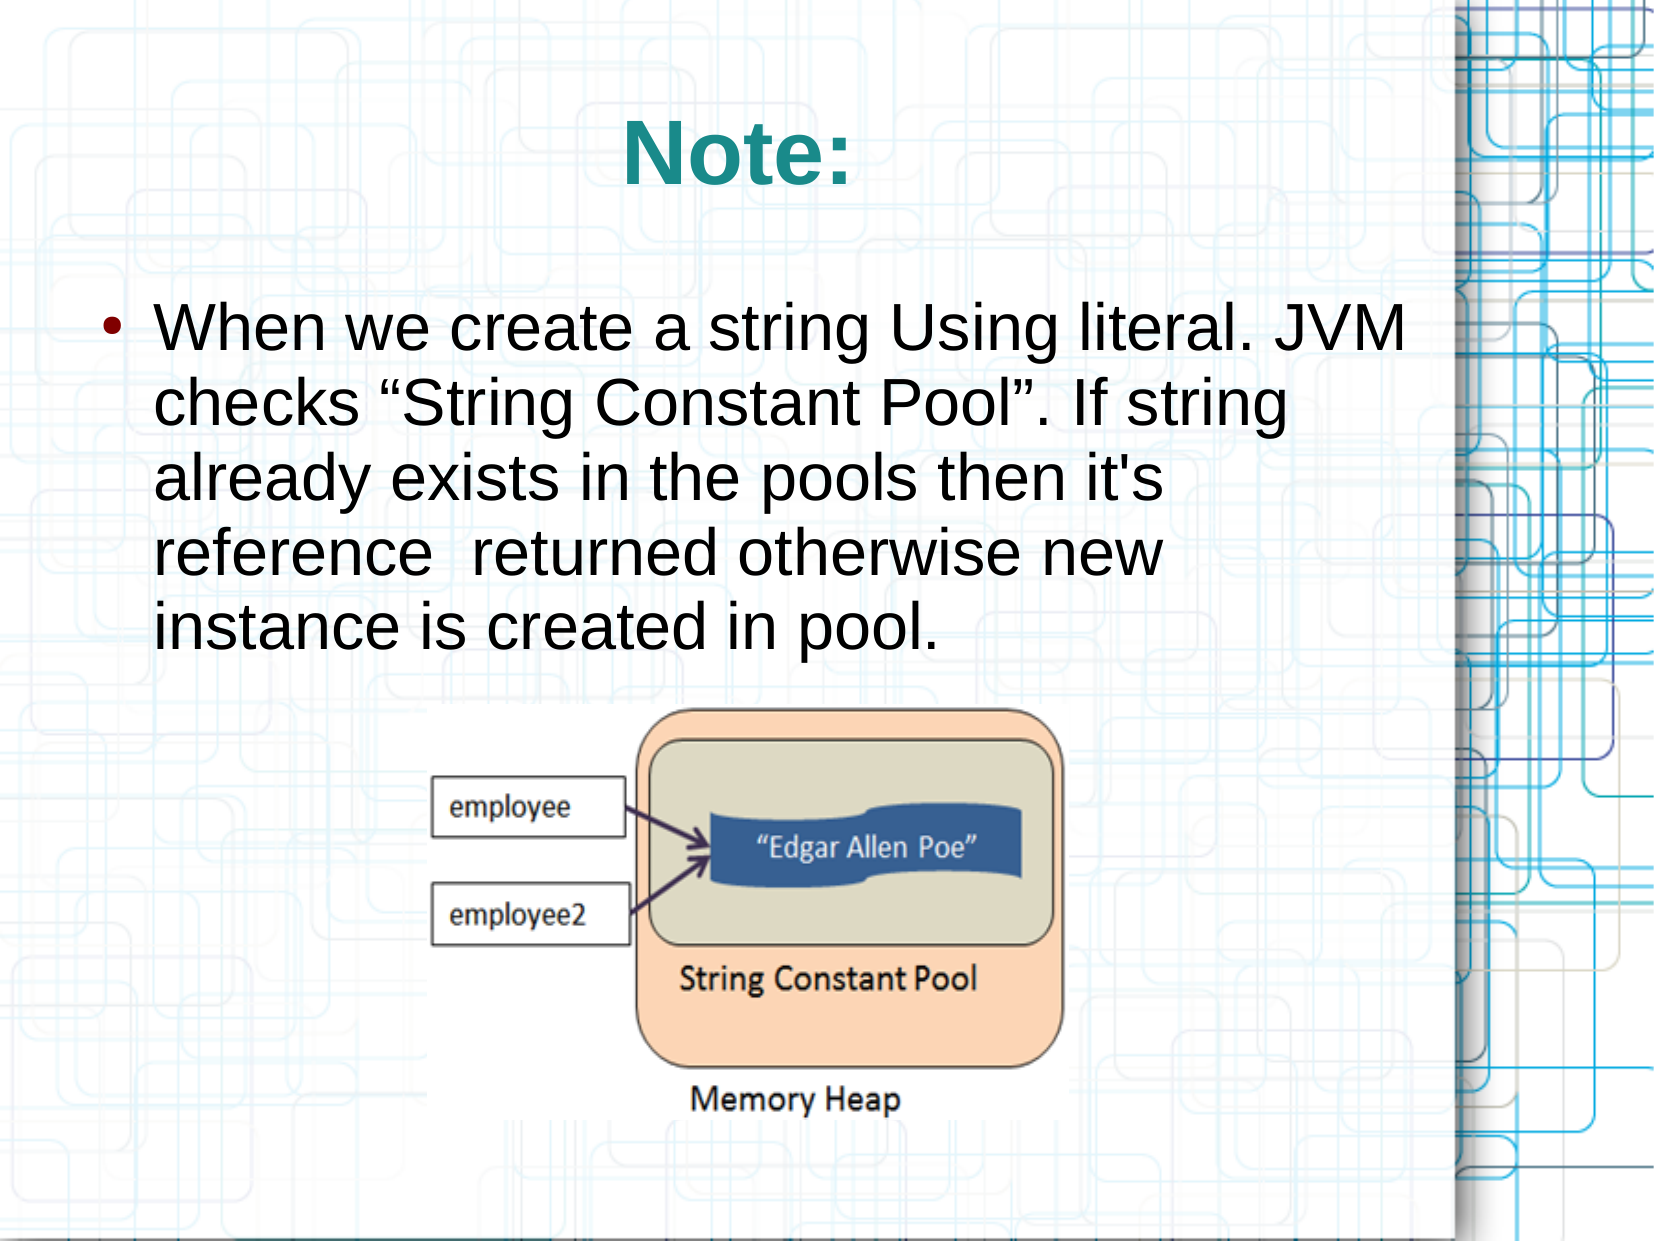

# Note:
When we create a string Using literal. JVM checks “String Constant Pool”. If string already exists in the pools then it's reference returned otherwise new instance is created in pool.